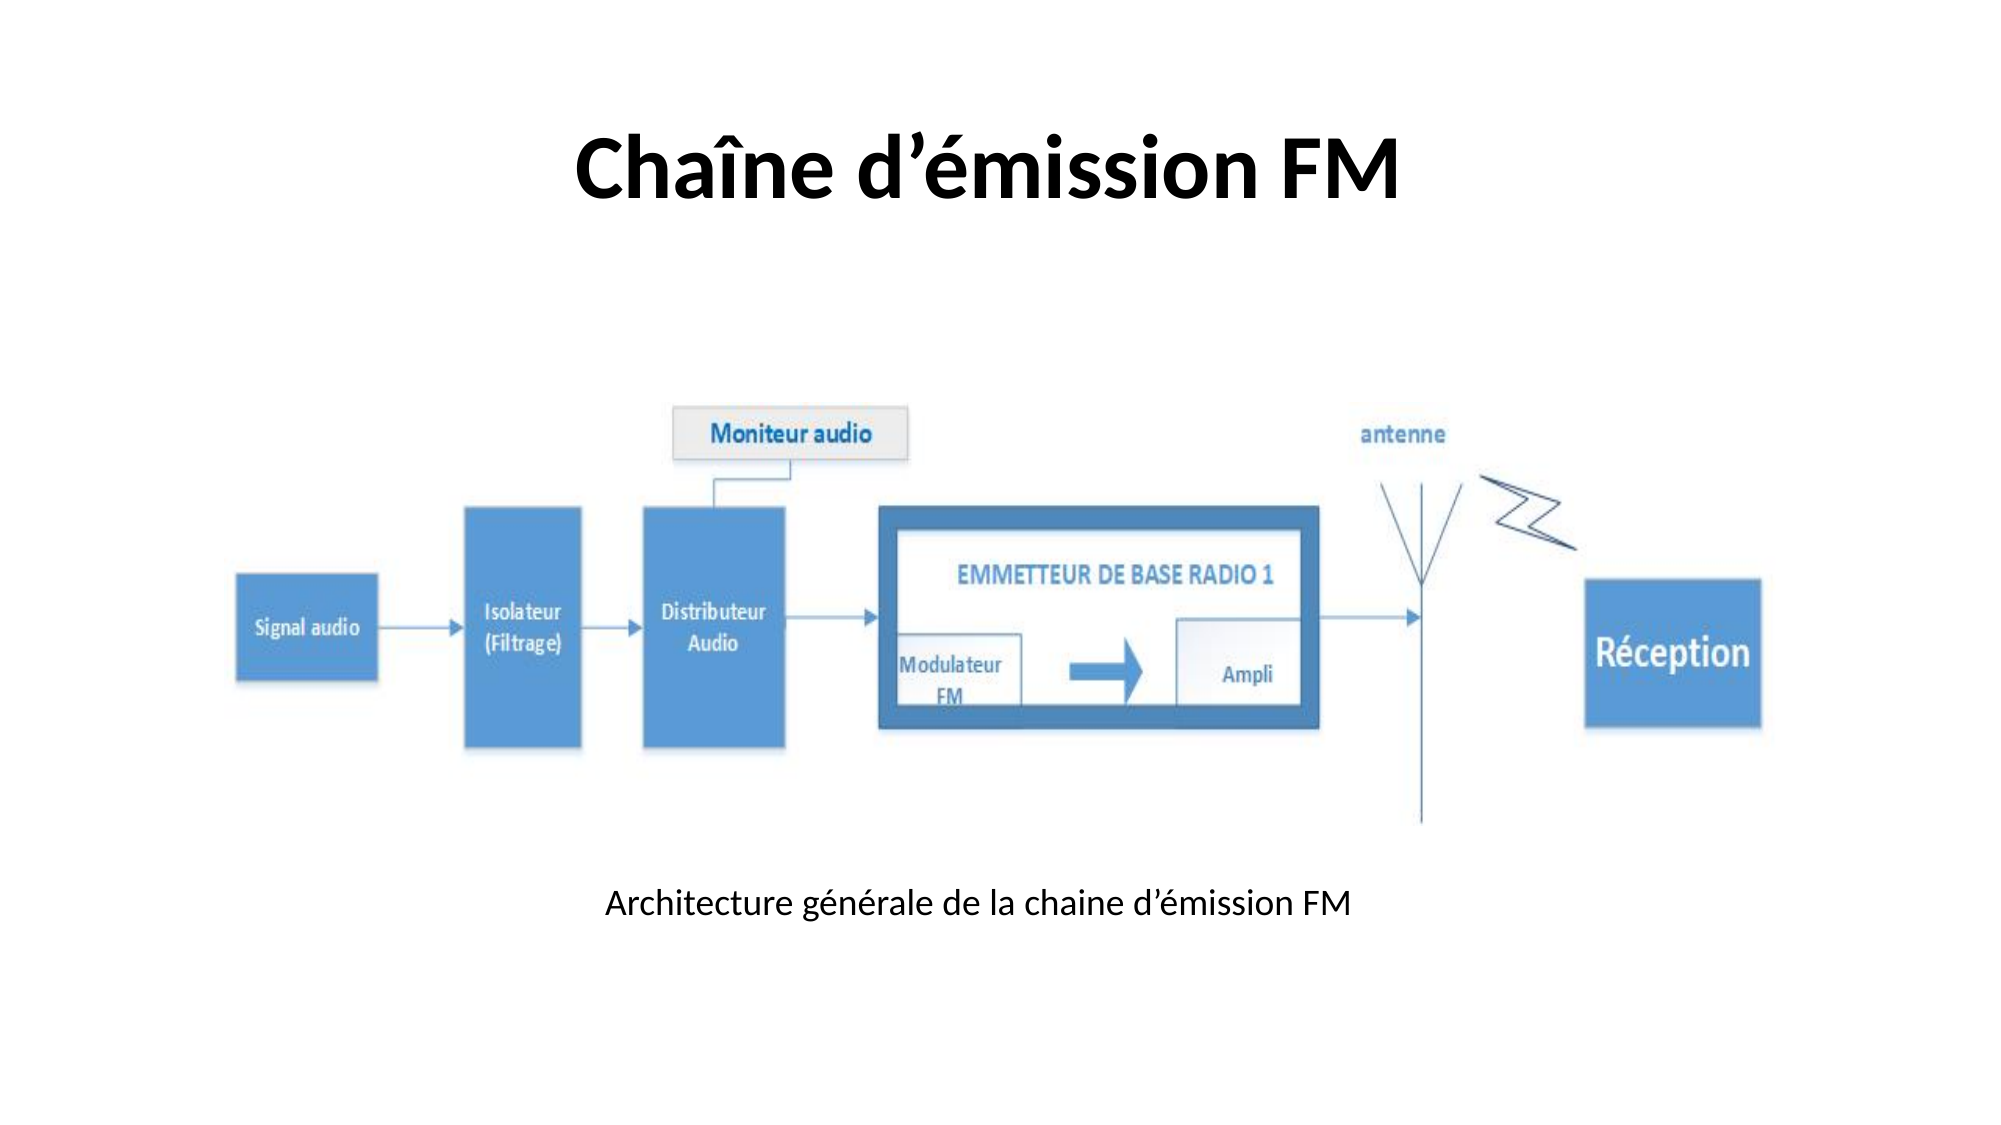

# Chaîne d’émission FM
Architecture générale de la chaine d’émission FM